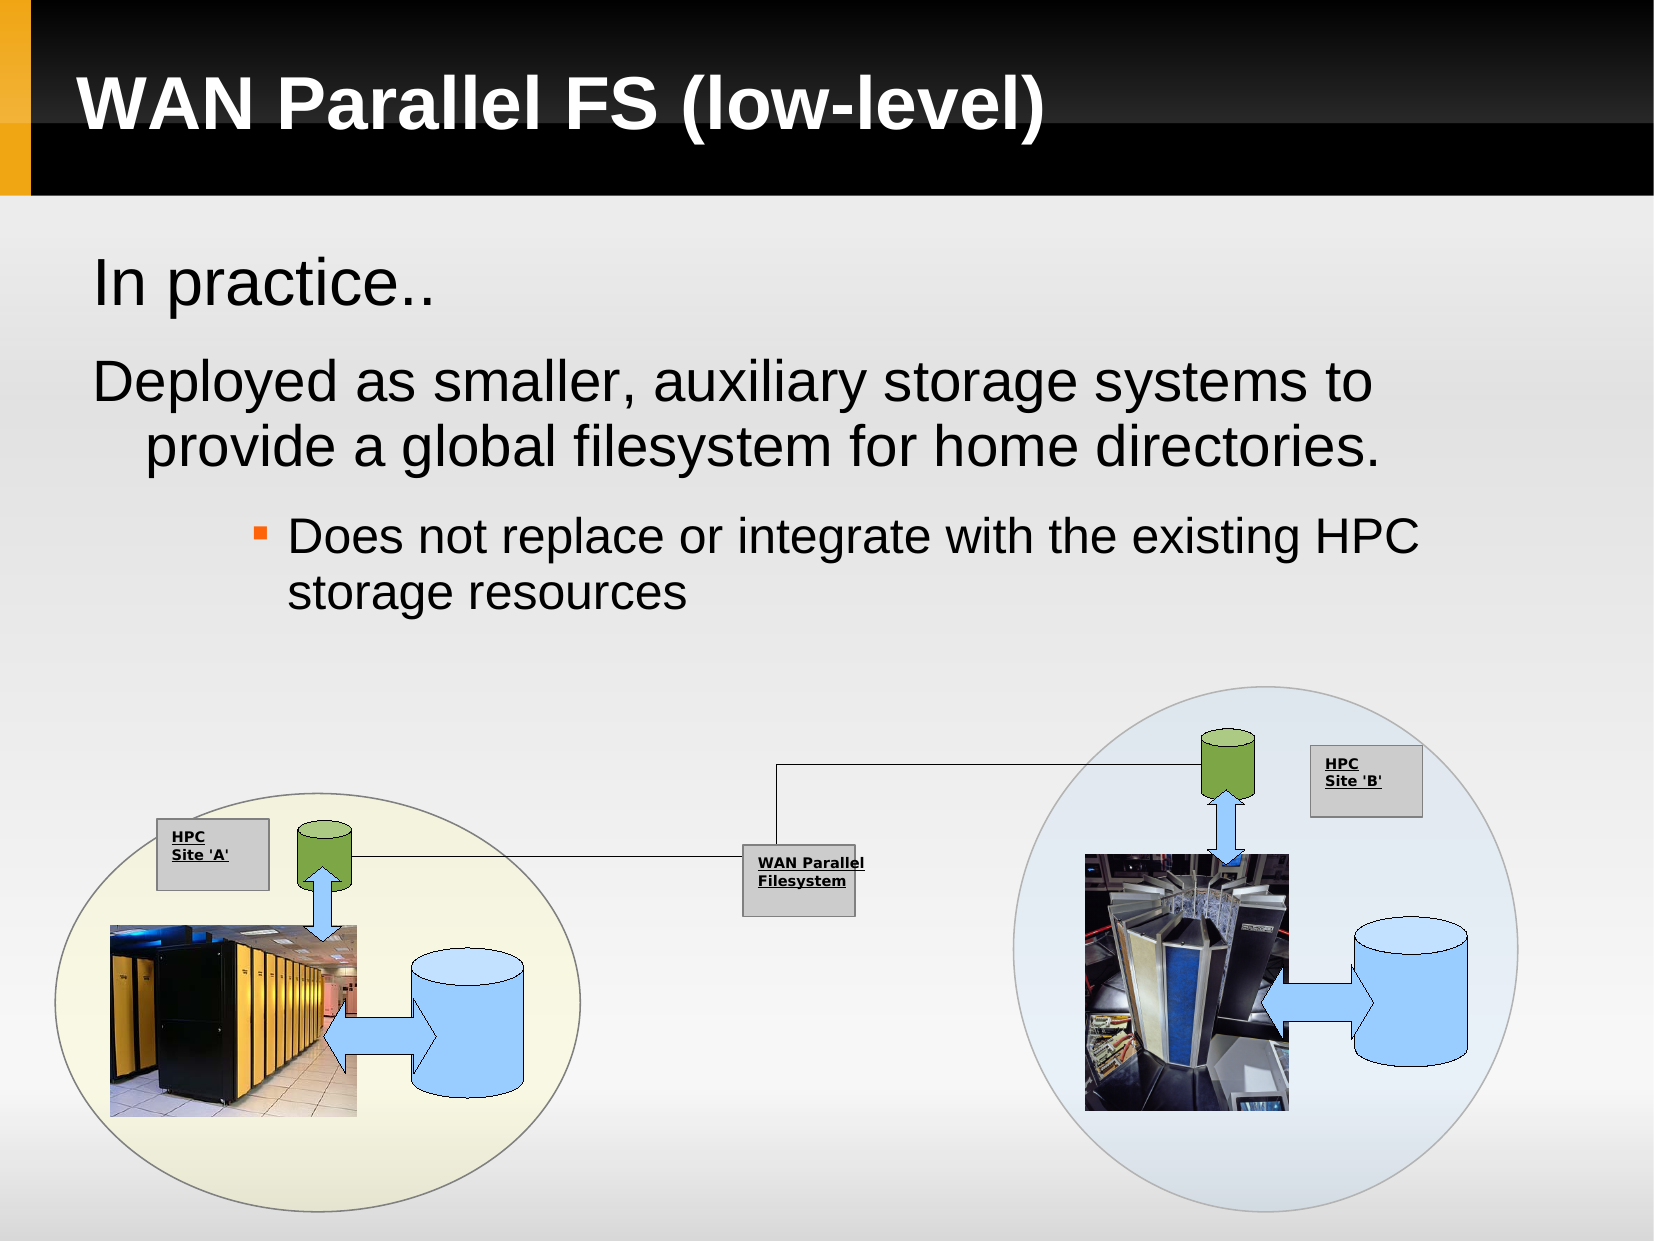

# WAN Parallel FS (low-level)
In practice..
Deployed as smaller, auxiliary storage systems to provide a global filesystem for home directories.
Does not replace or integrate with the existing HPC storage resources
HPC
Site 'B'
HPC
Site 'A'
WAN Parallel
Filesystem